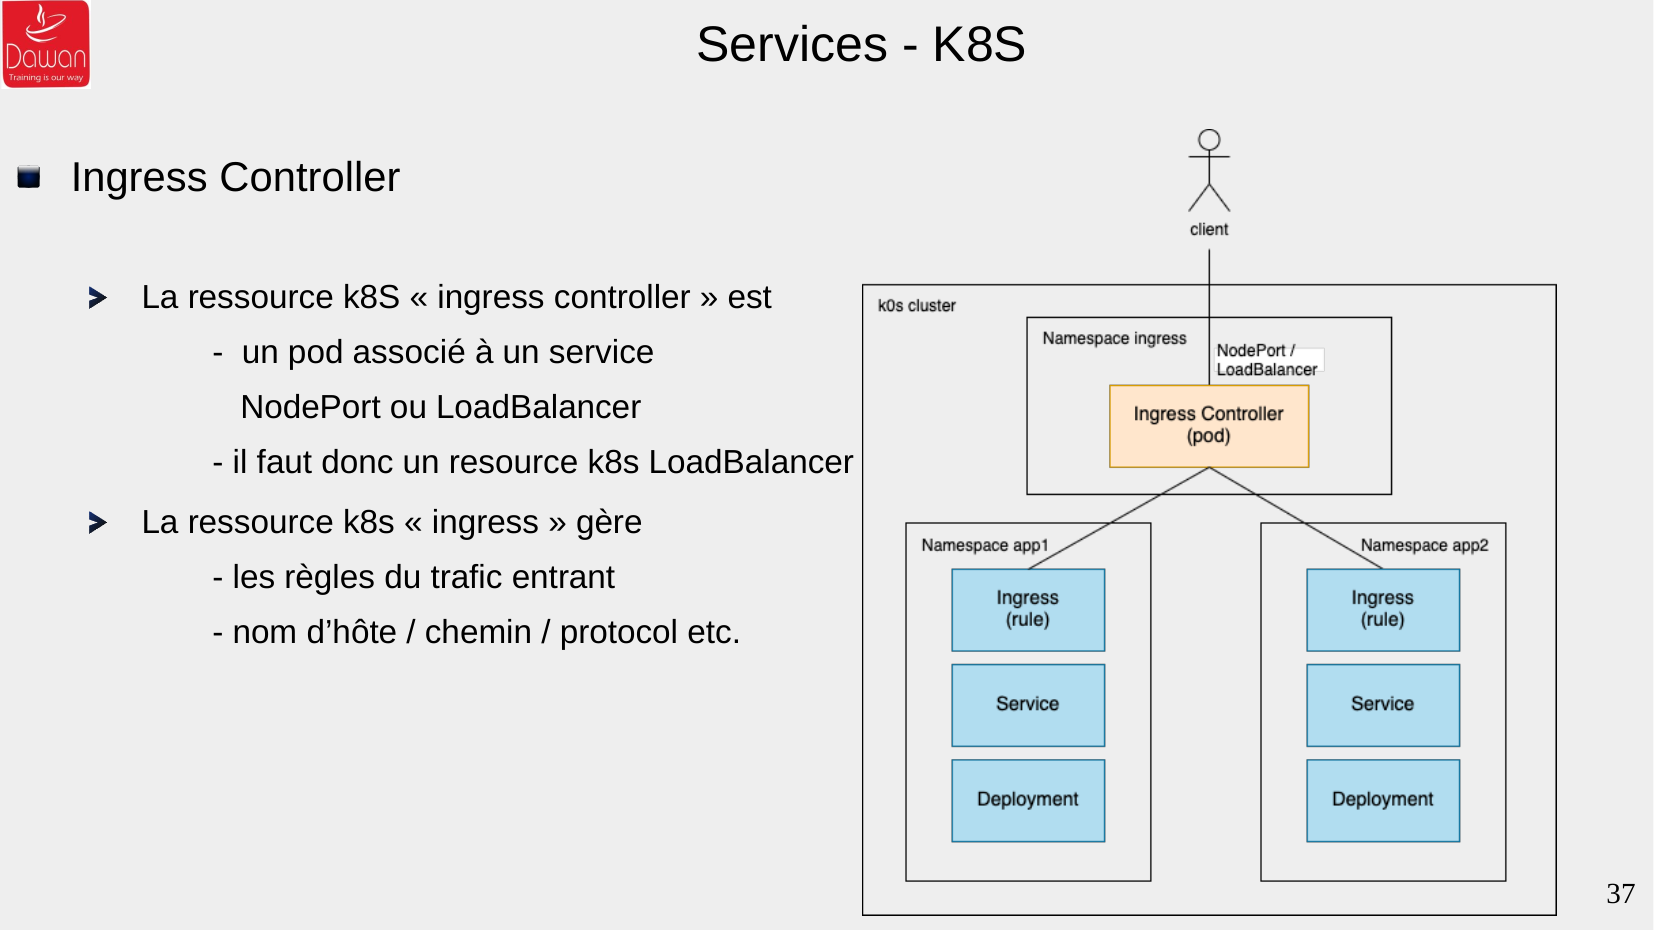

# Services - K8S
Ingress Controller
La ressource k8S « ingress controller » est
- un pod associé à un service
 NodePort ou LoadBalancer
- il faut donc un resource k8s LoadBalancer
La ressource k8s « ingress » gère
- les règles du trafic entrant
- nom d’hôte / chemin / protocol etc.
37